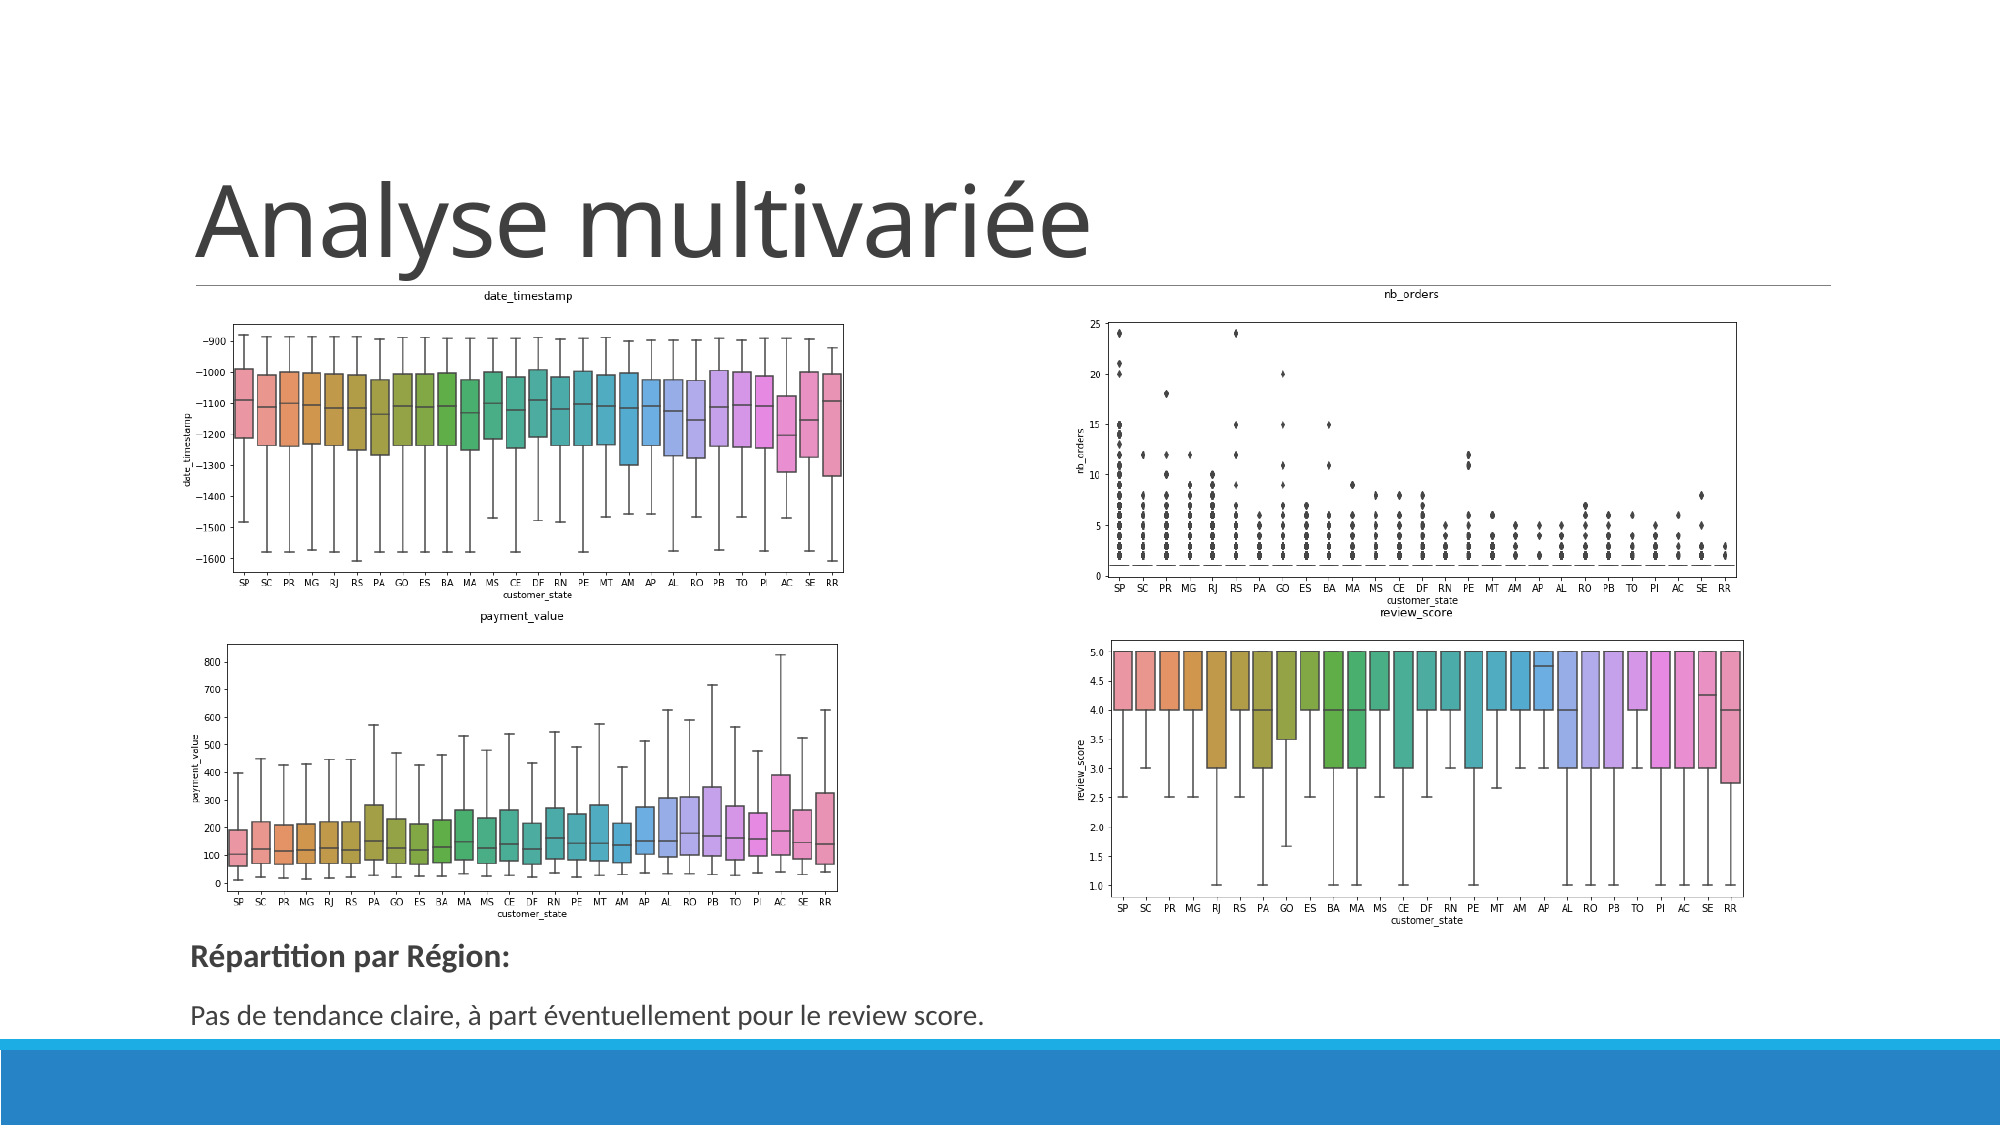

# Analyse multivariée
Répartition par Région:
Pas de tendance claire, à part éventuellement pour le review score.